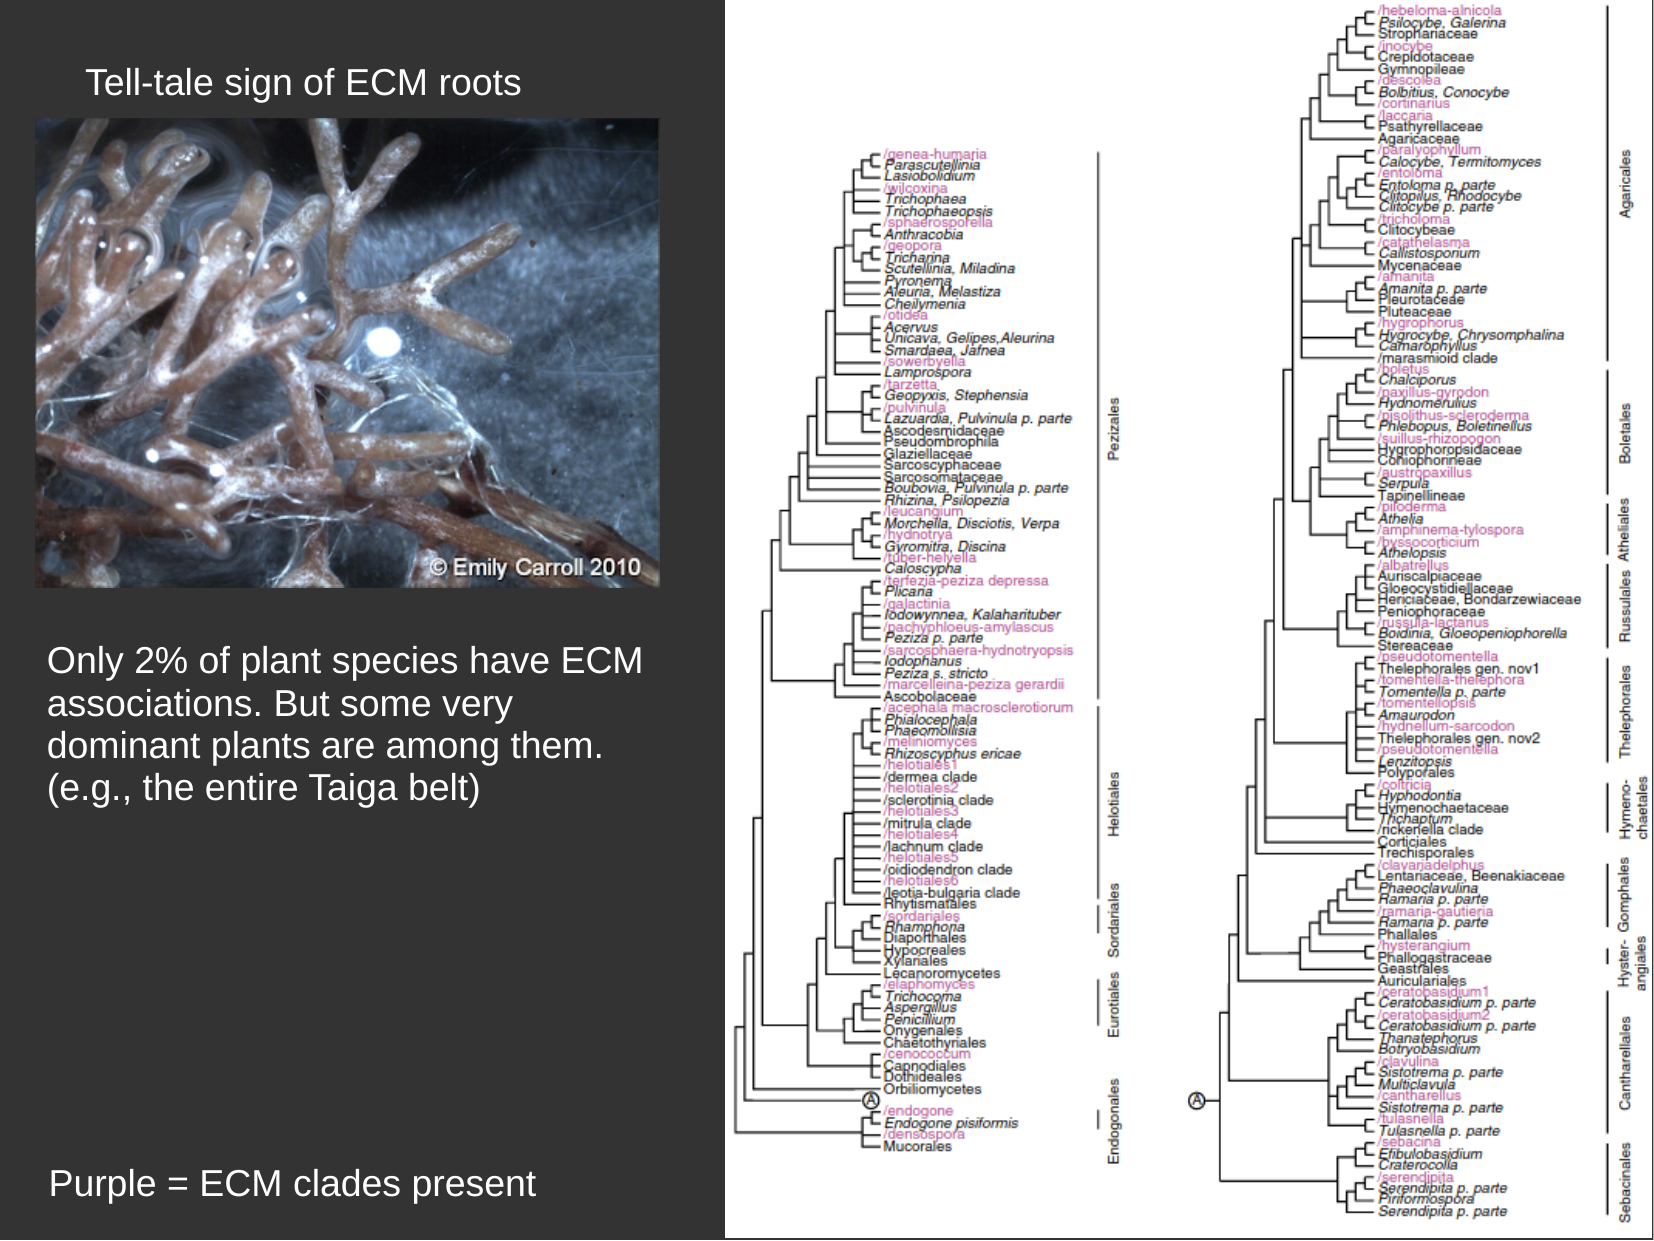

Tell-tale sign of ECM roots
Only 2% of plant species have ECM associations. But some very dominant plants are among them.
(e.g., the entire Taiga belt)
Purple = ECM clades present